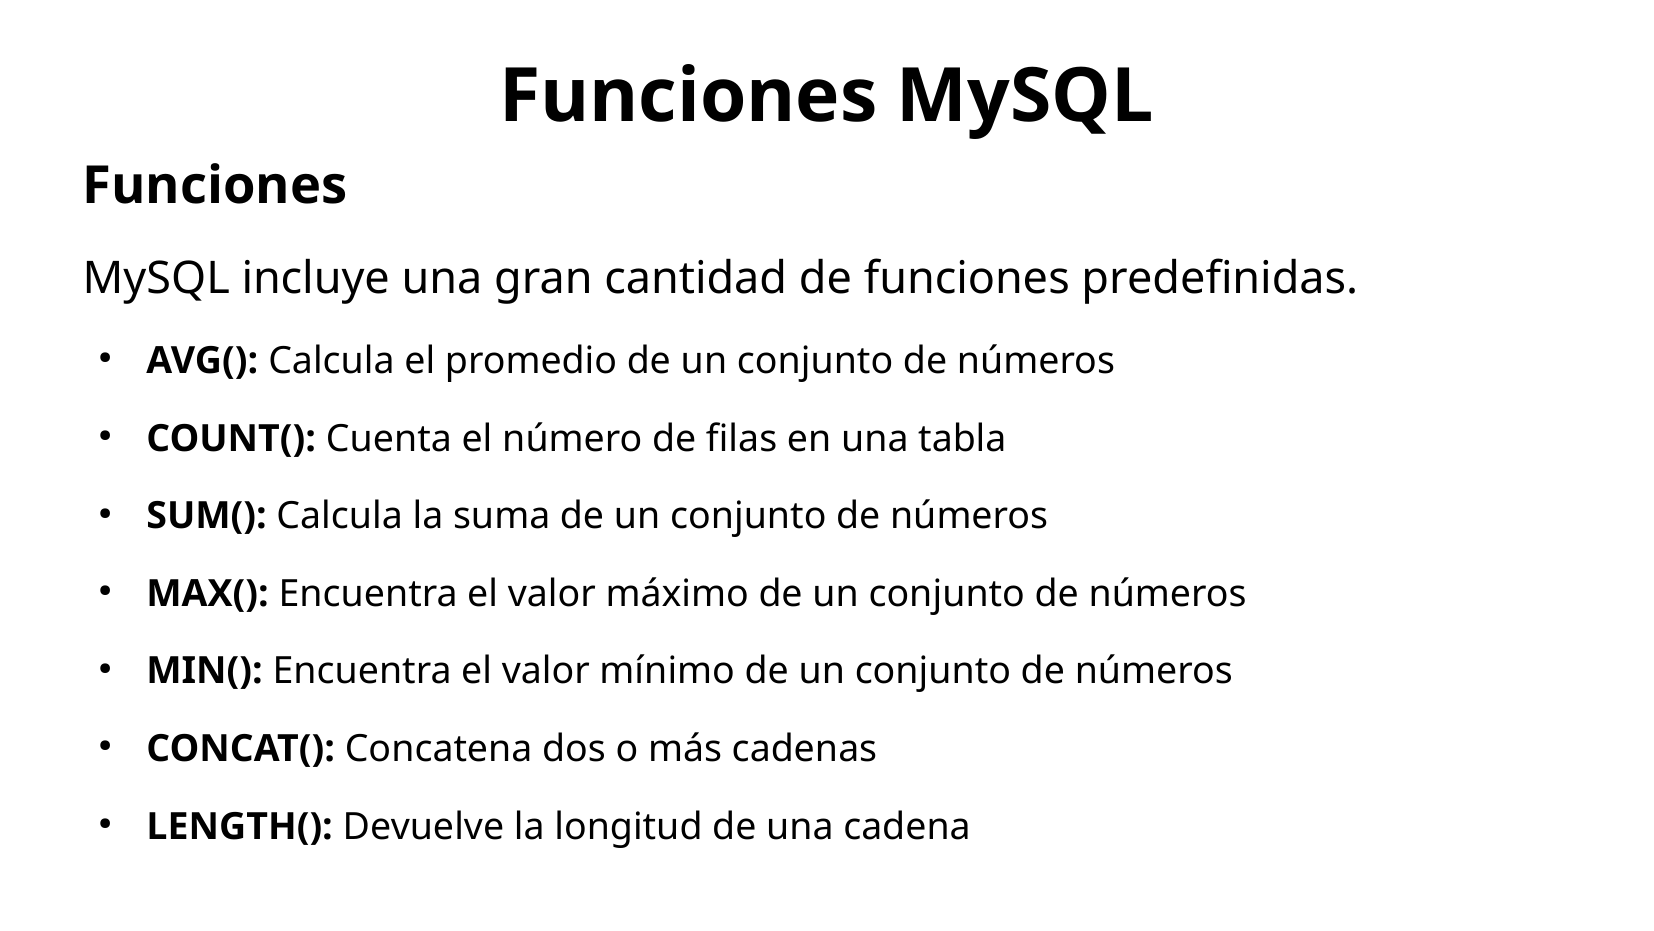

# Funciones MySQL
Funciones
MySQL incluye una gran cantidad de funciones predefinidas.
AVG(): Calcula el promedio de un conjunto de números
COUNT(): Cuenta el número de filas en una tabla
SUM(): Calcula la suma de un conjunto de números
MAX(): Encuentra el valor máximo de un conjunto de números
MIN(): Encuentra el valor mínimo de un conjunto de números
CONCAT(): Concatena dos o más cadenas
LENGTH(): Devuelve la longitud de una cadena